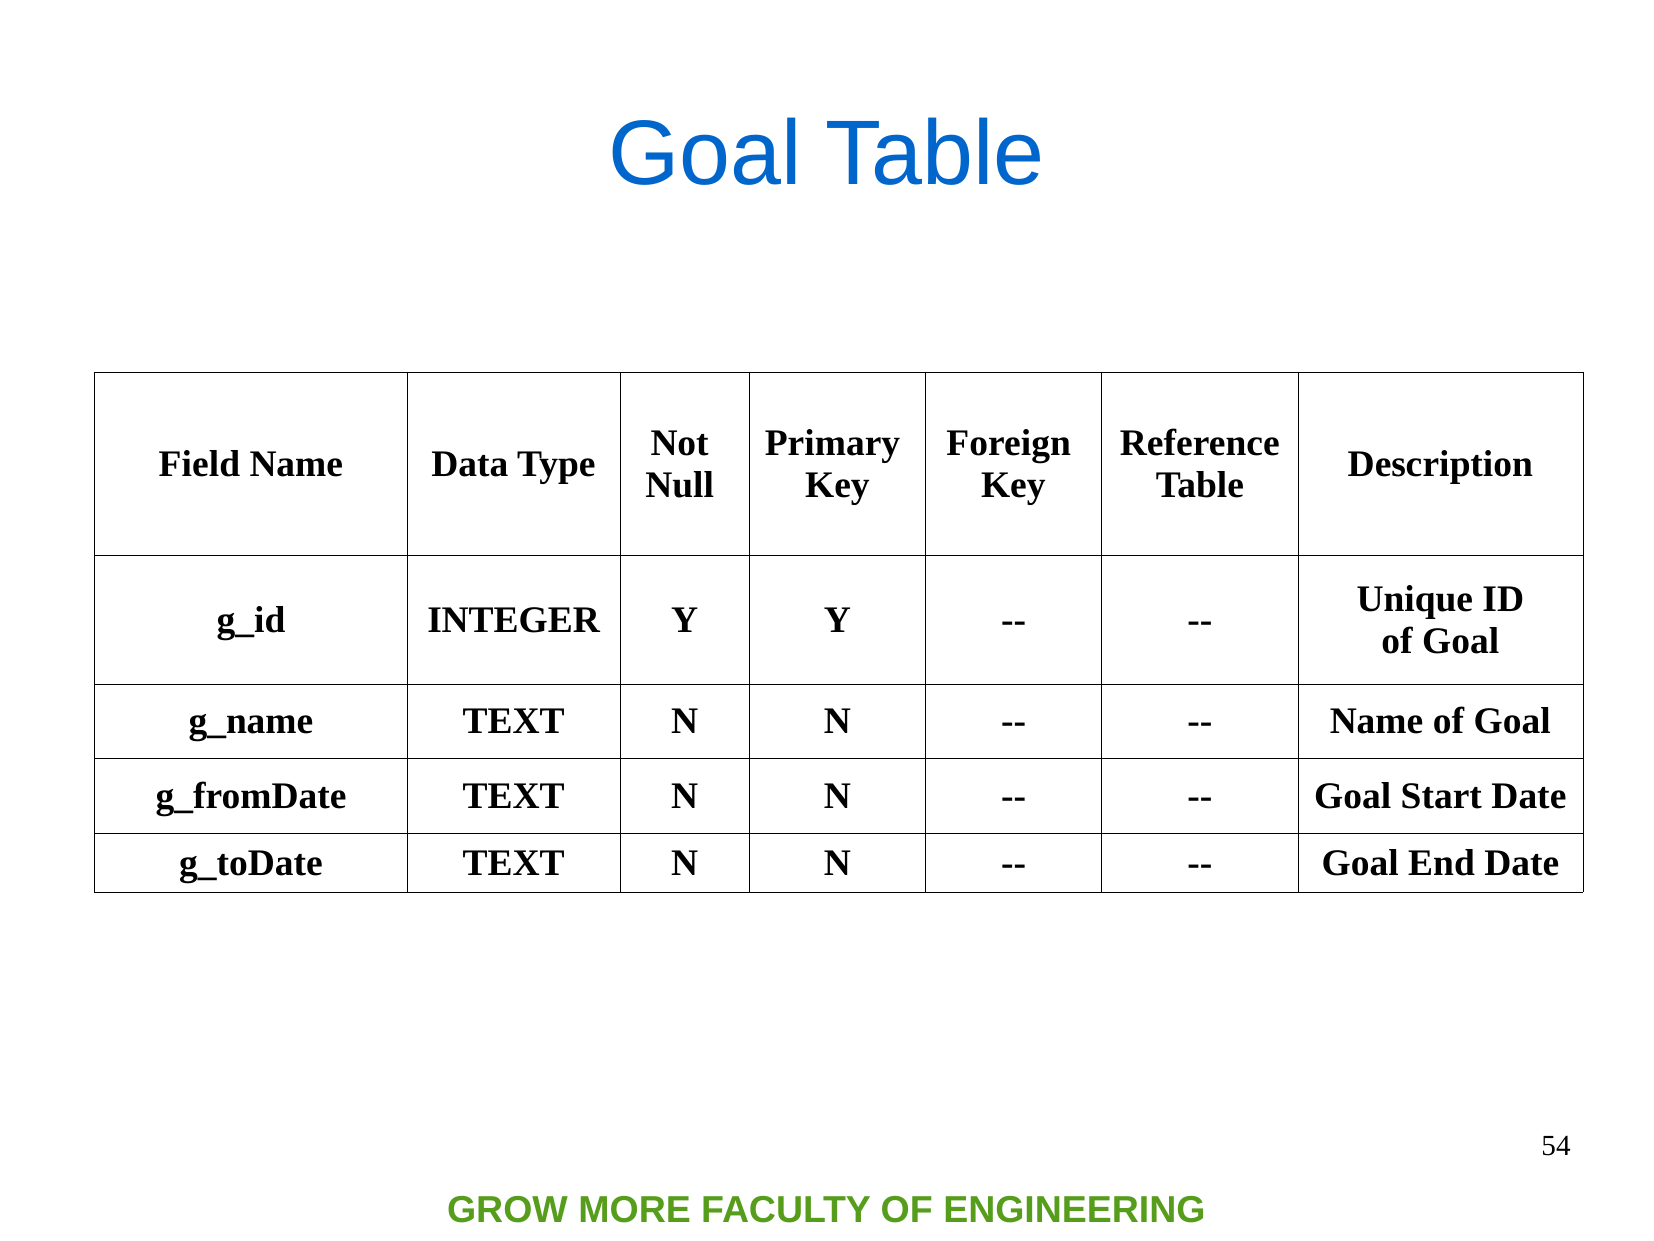

# Goal Table
| Field Name | Data Type | Not Null | Primary Key | Foreign Key | Reference Table | Description |
| --- | --- | --- | --- | --- | --- | --- |
| g\_id | INTEGER | Y | Y | -- | -- | Unique ID of Goal |
| g\_name | TEXT | N | N | -- | -- | Name of Goal |
| g\_fromDate | TEXT | N | N | -- | -- | Goal Start Date |
| g\_toDate | TEXT | N | N | -- | -- | Goal End Date |
54